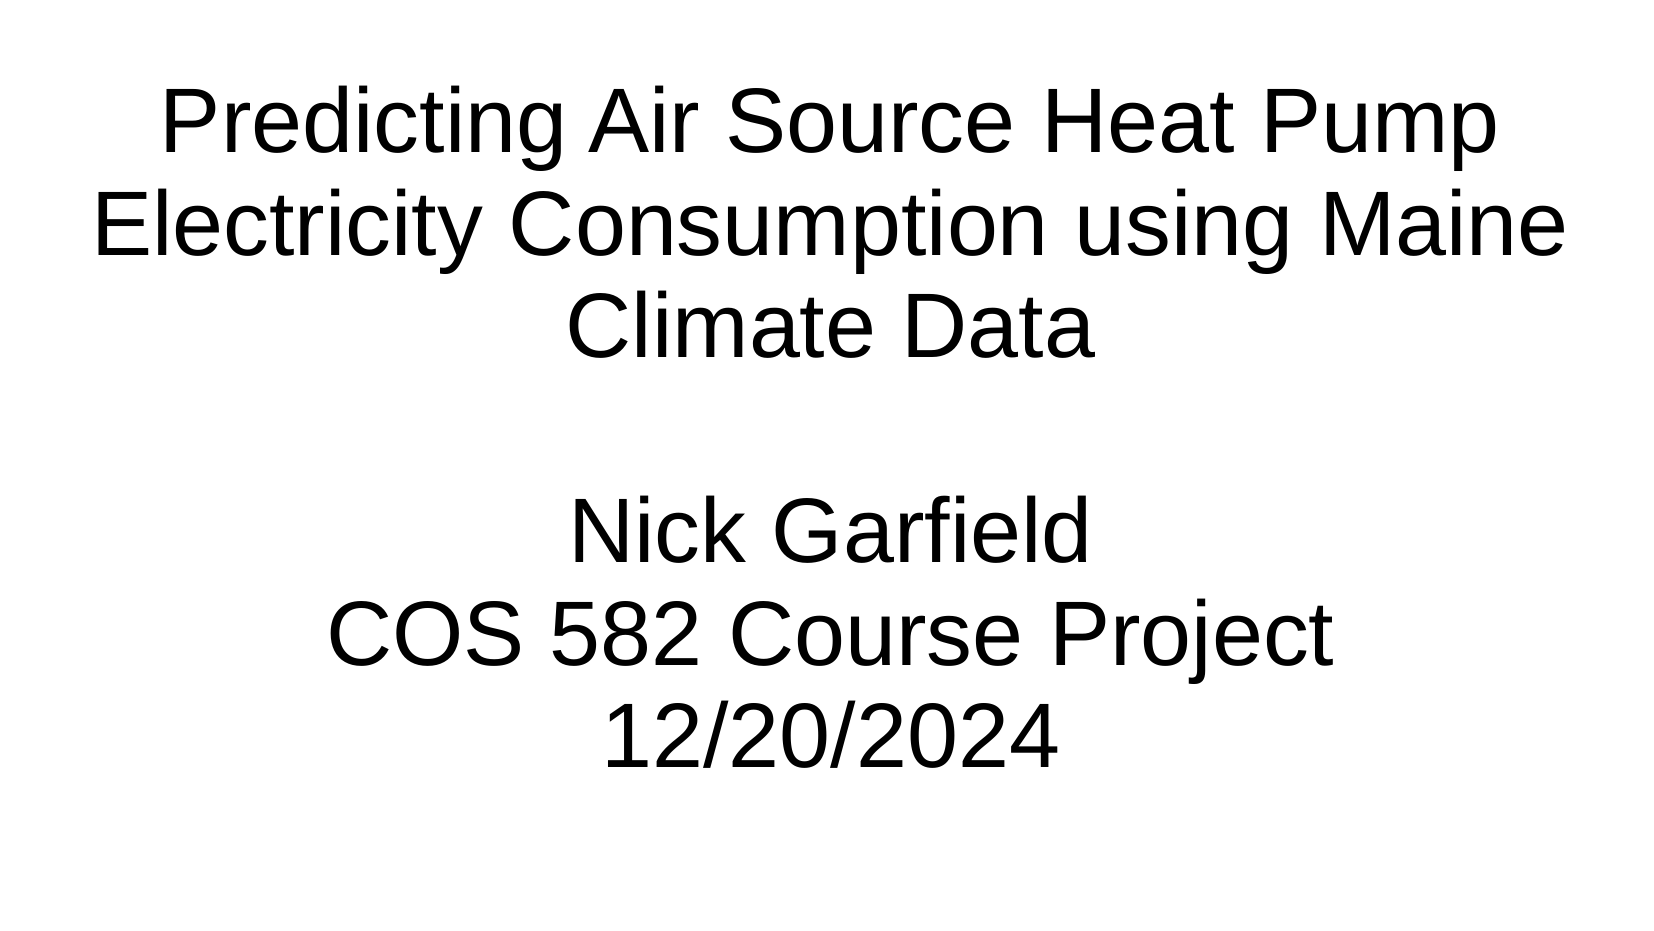

# Predicting Air Source Heat Pump Electricity Consumption using Maine Climate Data Nick Garfield COS 582 Course Project 12/20/2024